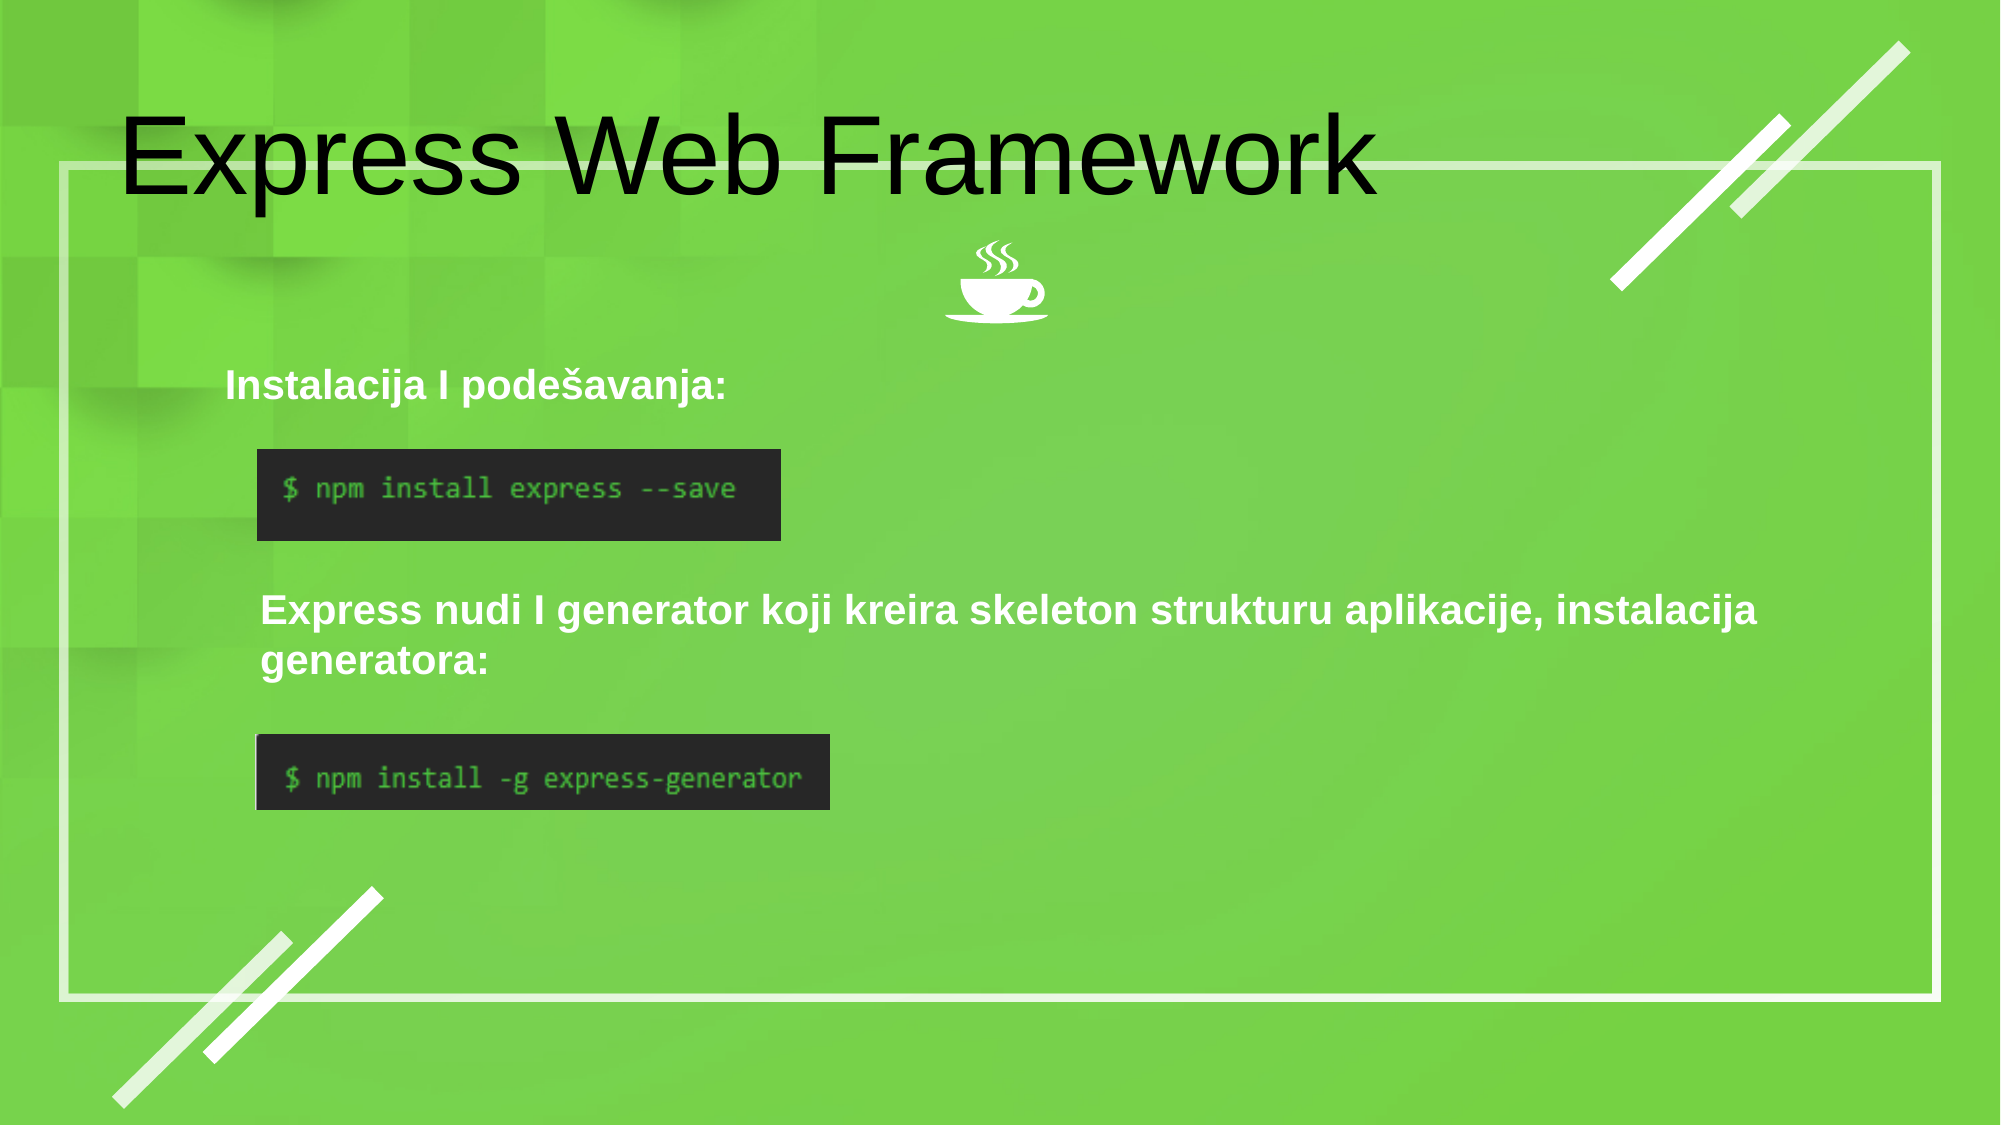

Express Web Framework
Instalacija I podešavanja:
Express nudi I generator koji kreira skeleton strukturu aplikacije, instalacija generatora: